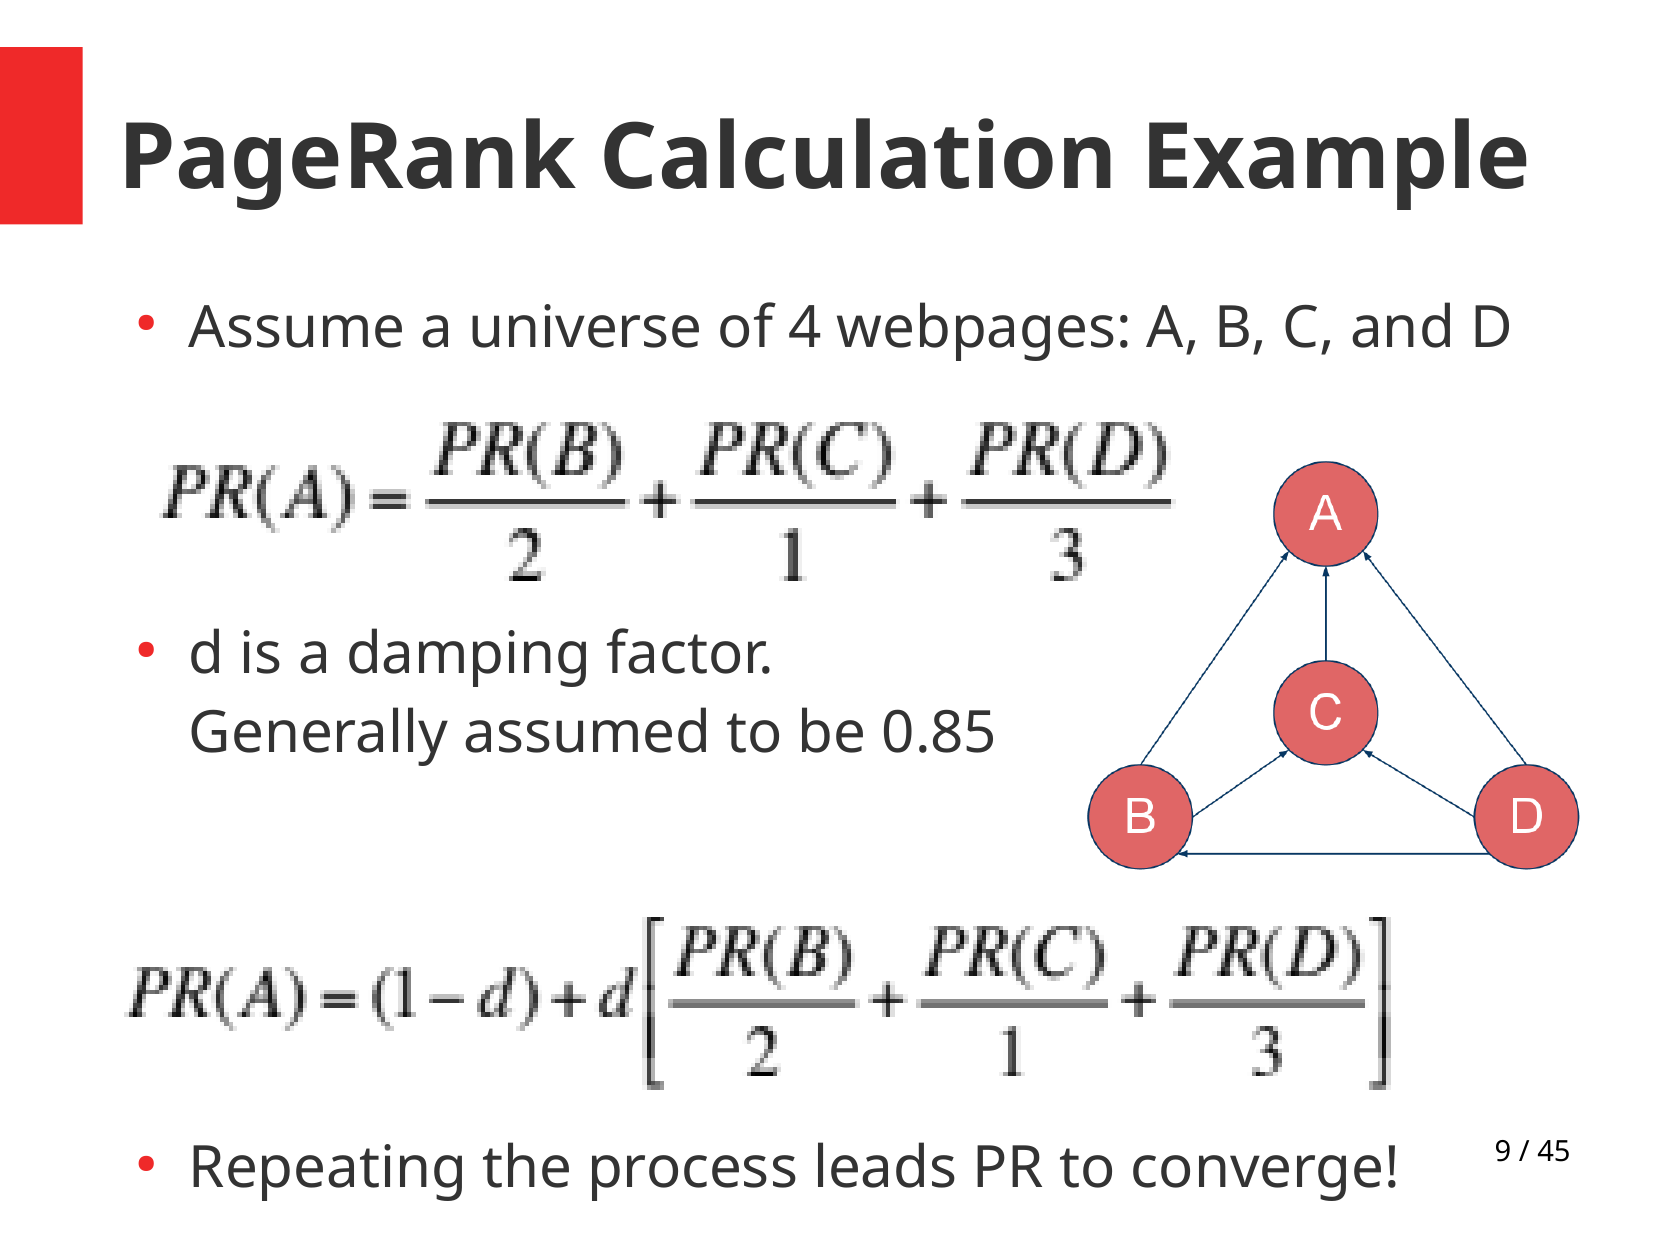

# PageRank Calculation Example
Assume a universe of 4 webpages: A, B, C, and D
d is a damping factor.
Generally assumed to be 0.85
Repeating the process leads PR to converge!
9